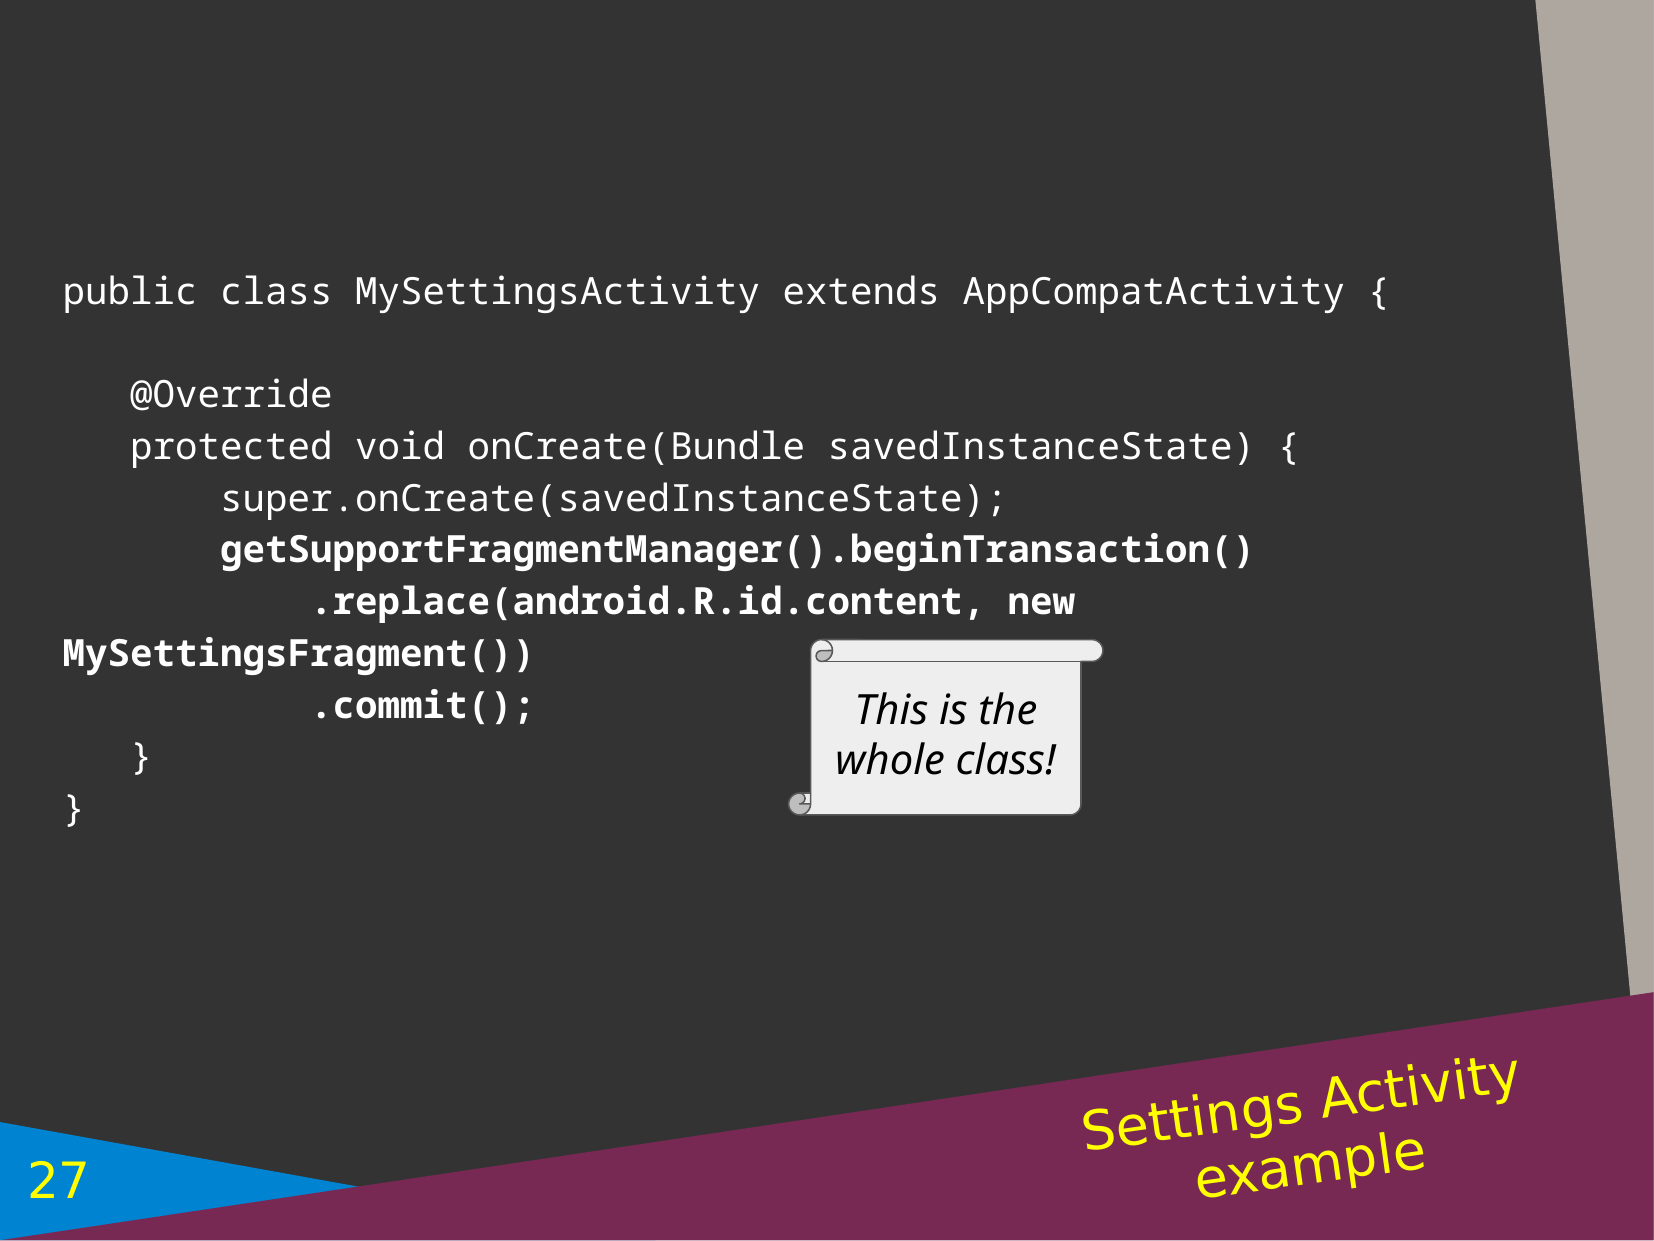

public class MySettingsActivity extends AppCompatActivity {
 @Override
 protected void onCreate(Bundle savedInstanceState) {
 super.onCreate(savedInstanceState);
 getSupportFragmentManager().beginTransaction()
 .replace(android.R.id.content, new MySettingsFragment())
 .commit();
 }
}
This is the whole class!
# Settings Activity example
27